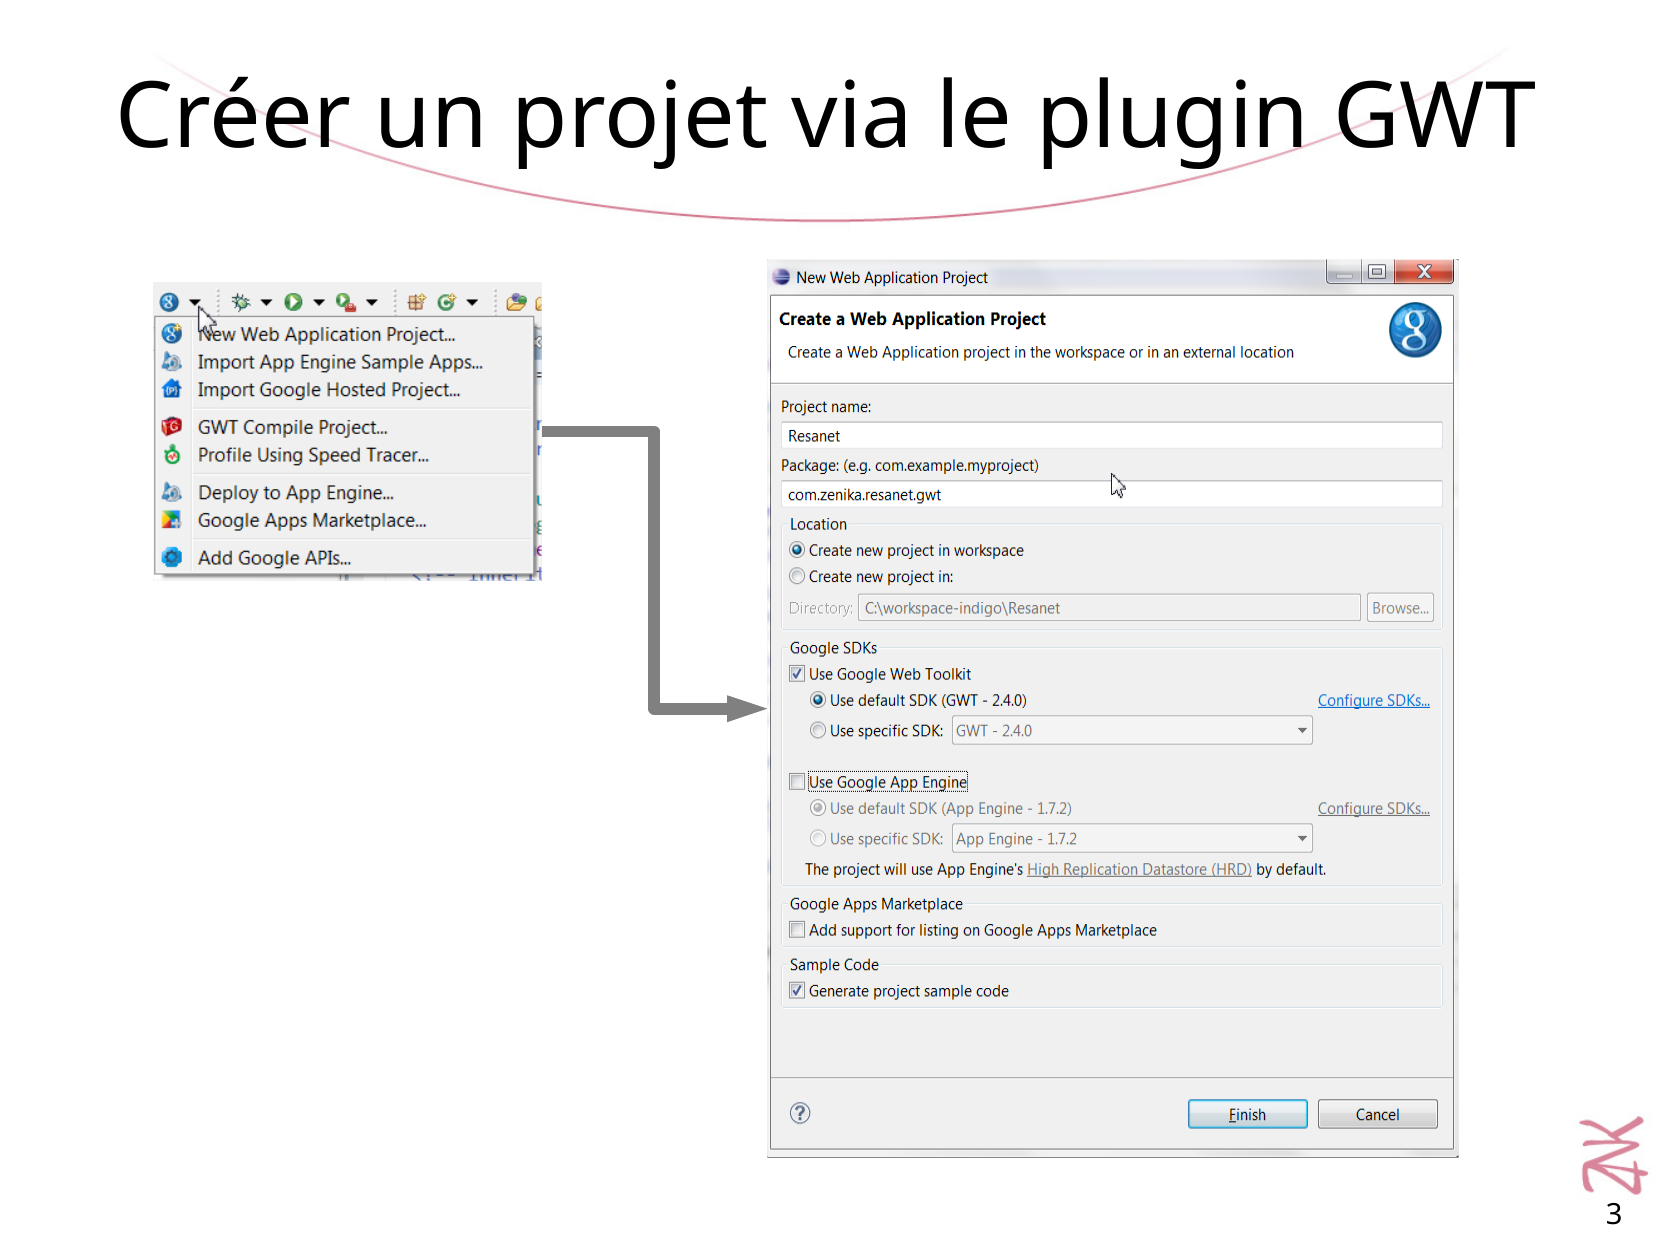

# Créer un projet via le plugin GWT
3